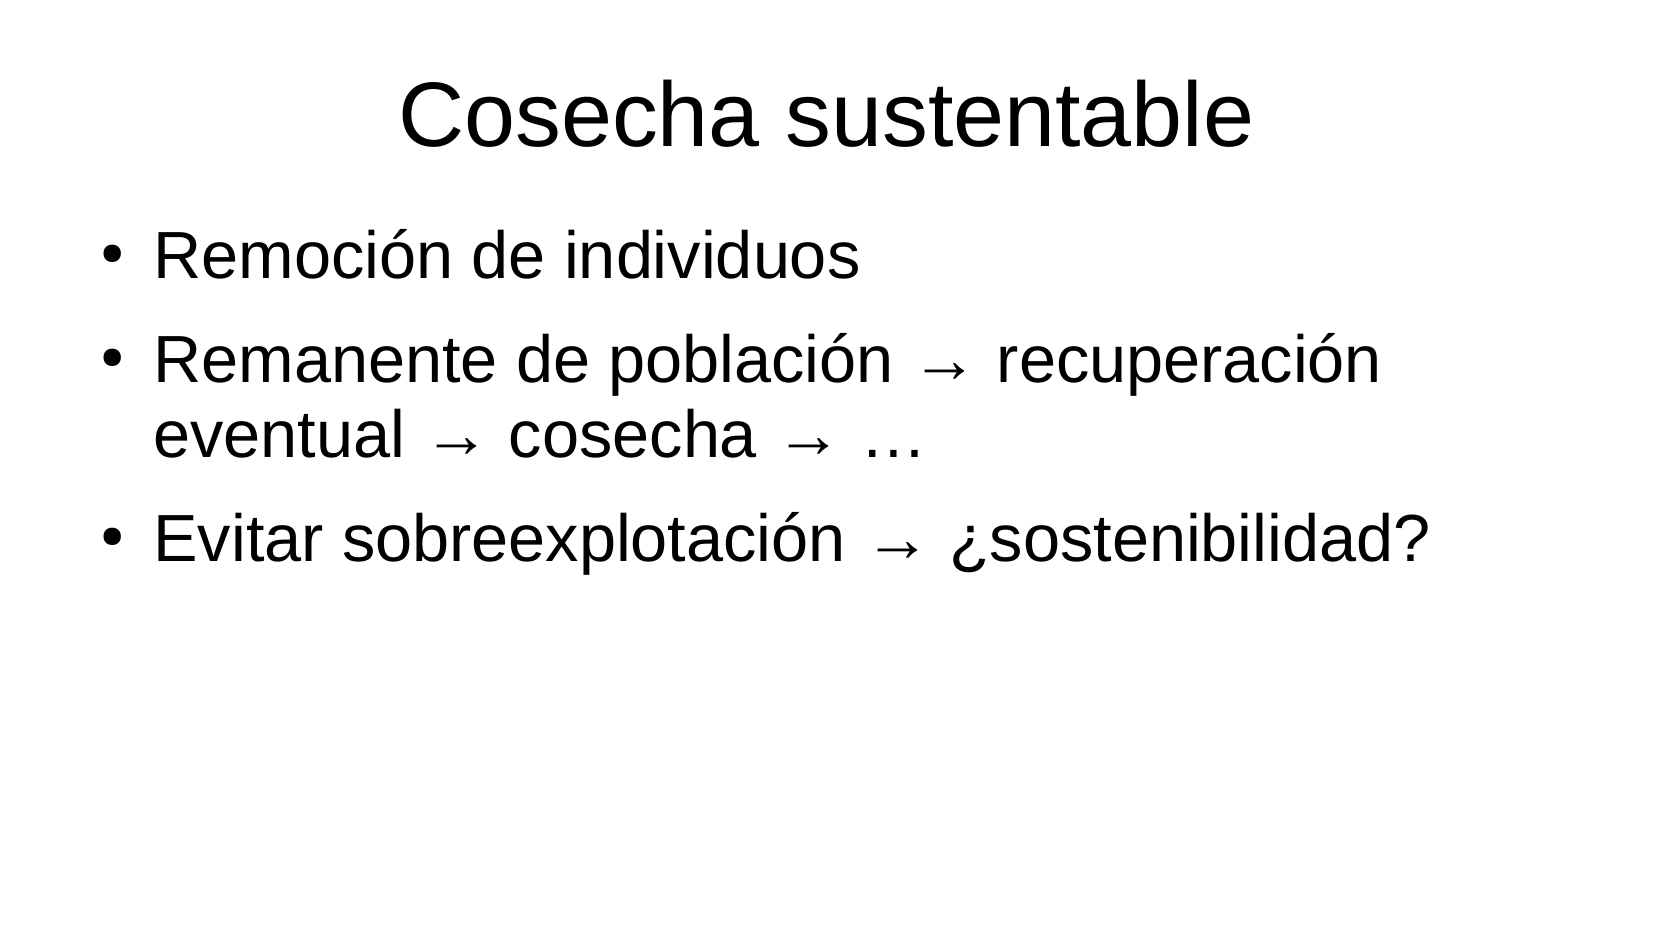

# Cosecha sustentable
Remoción de individuos
Remanente de población → recuperación eventual → cosecha → …
Evitar sobreexplotación → ¿sostenibilidad?